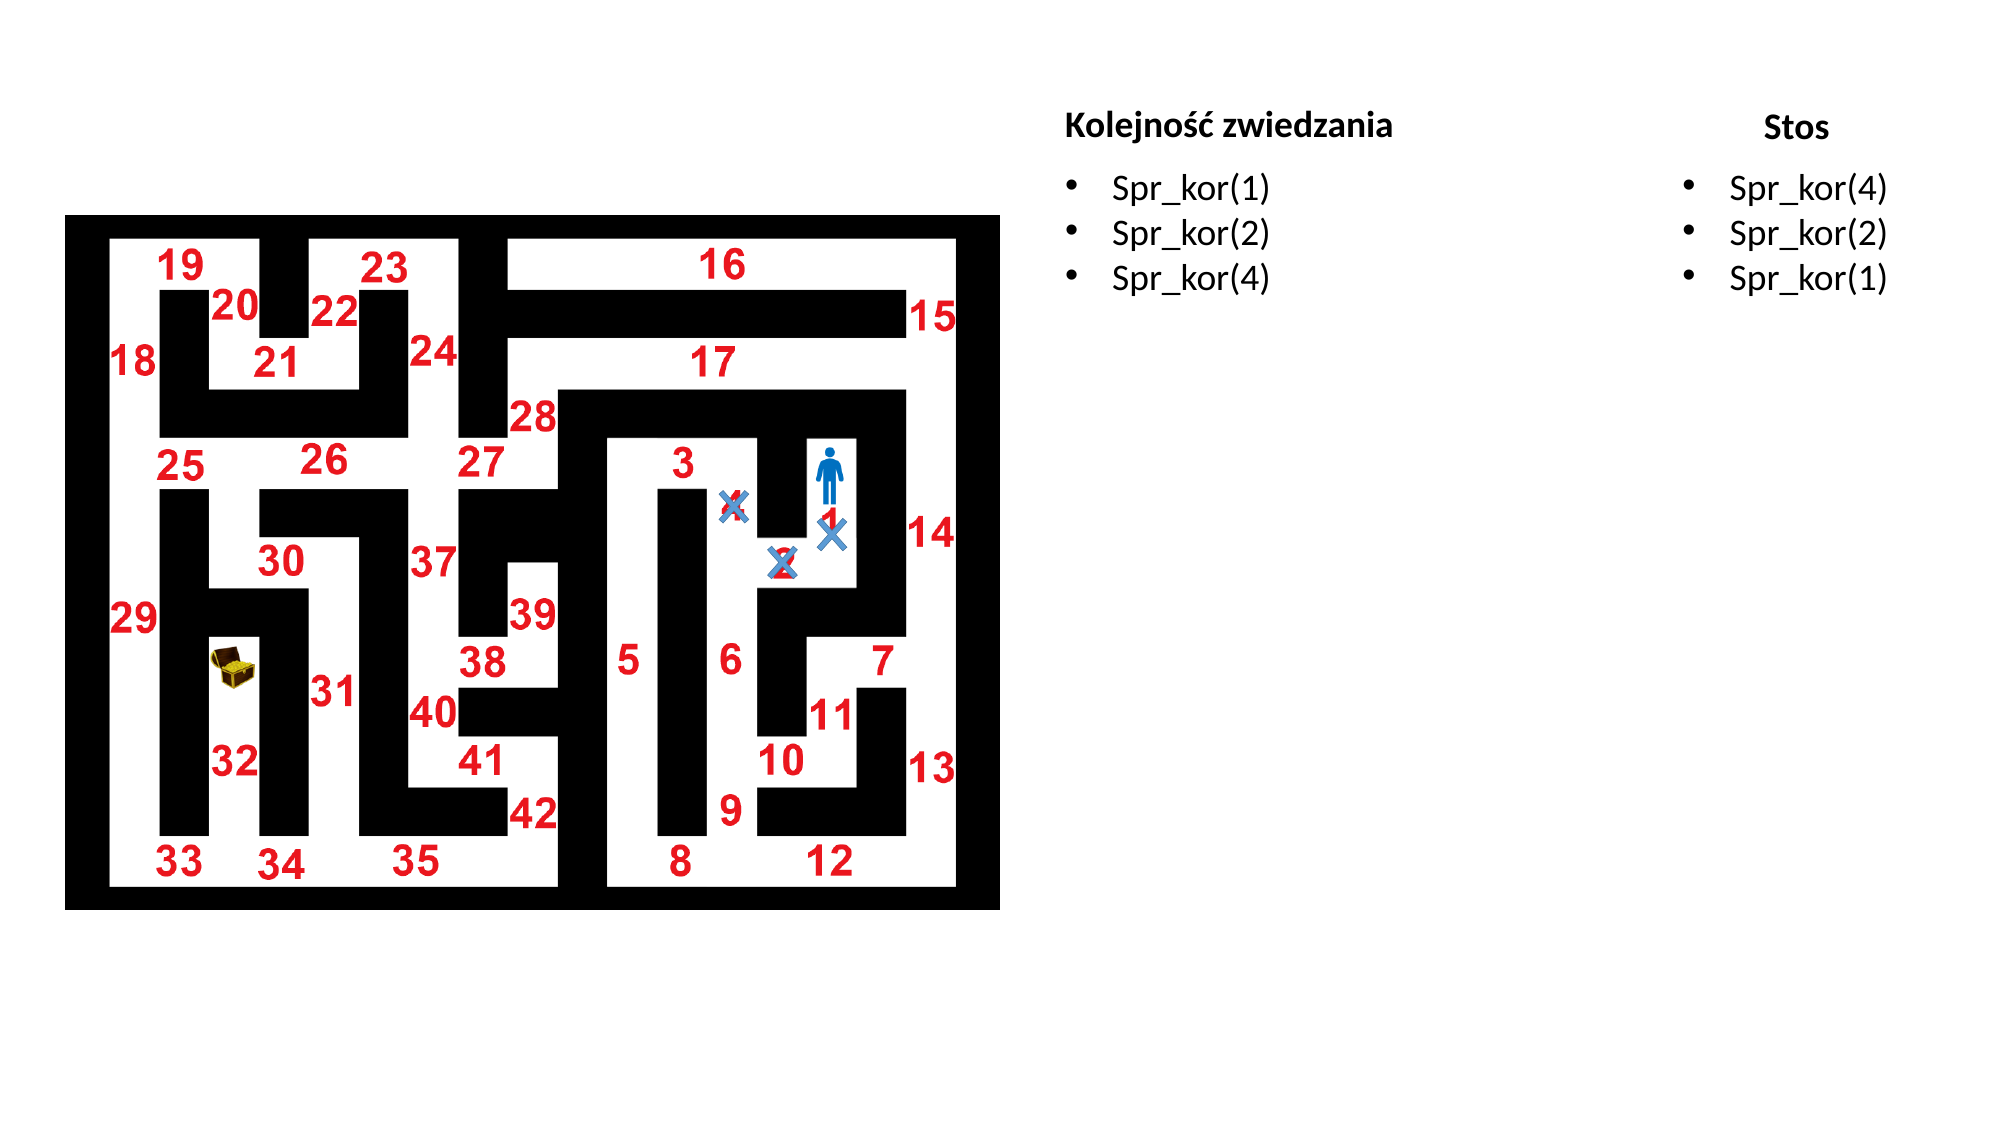

Kolejność zwiedzania
Stos
Spr_kor(1)
Spr_kor(2)
Spr_kor(4)
Spr_kor(4)
Spr_kor(2)
Spr_kor(1)